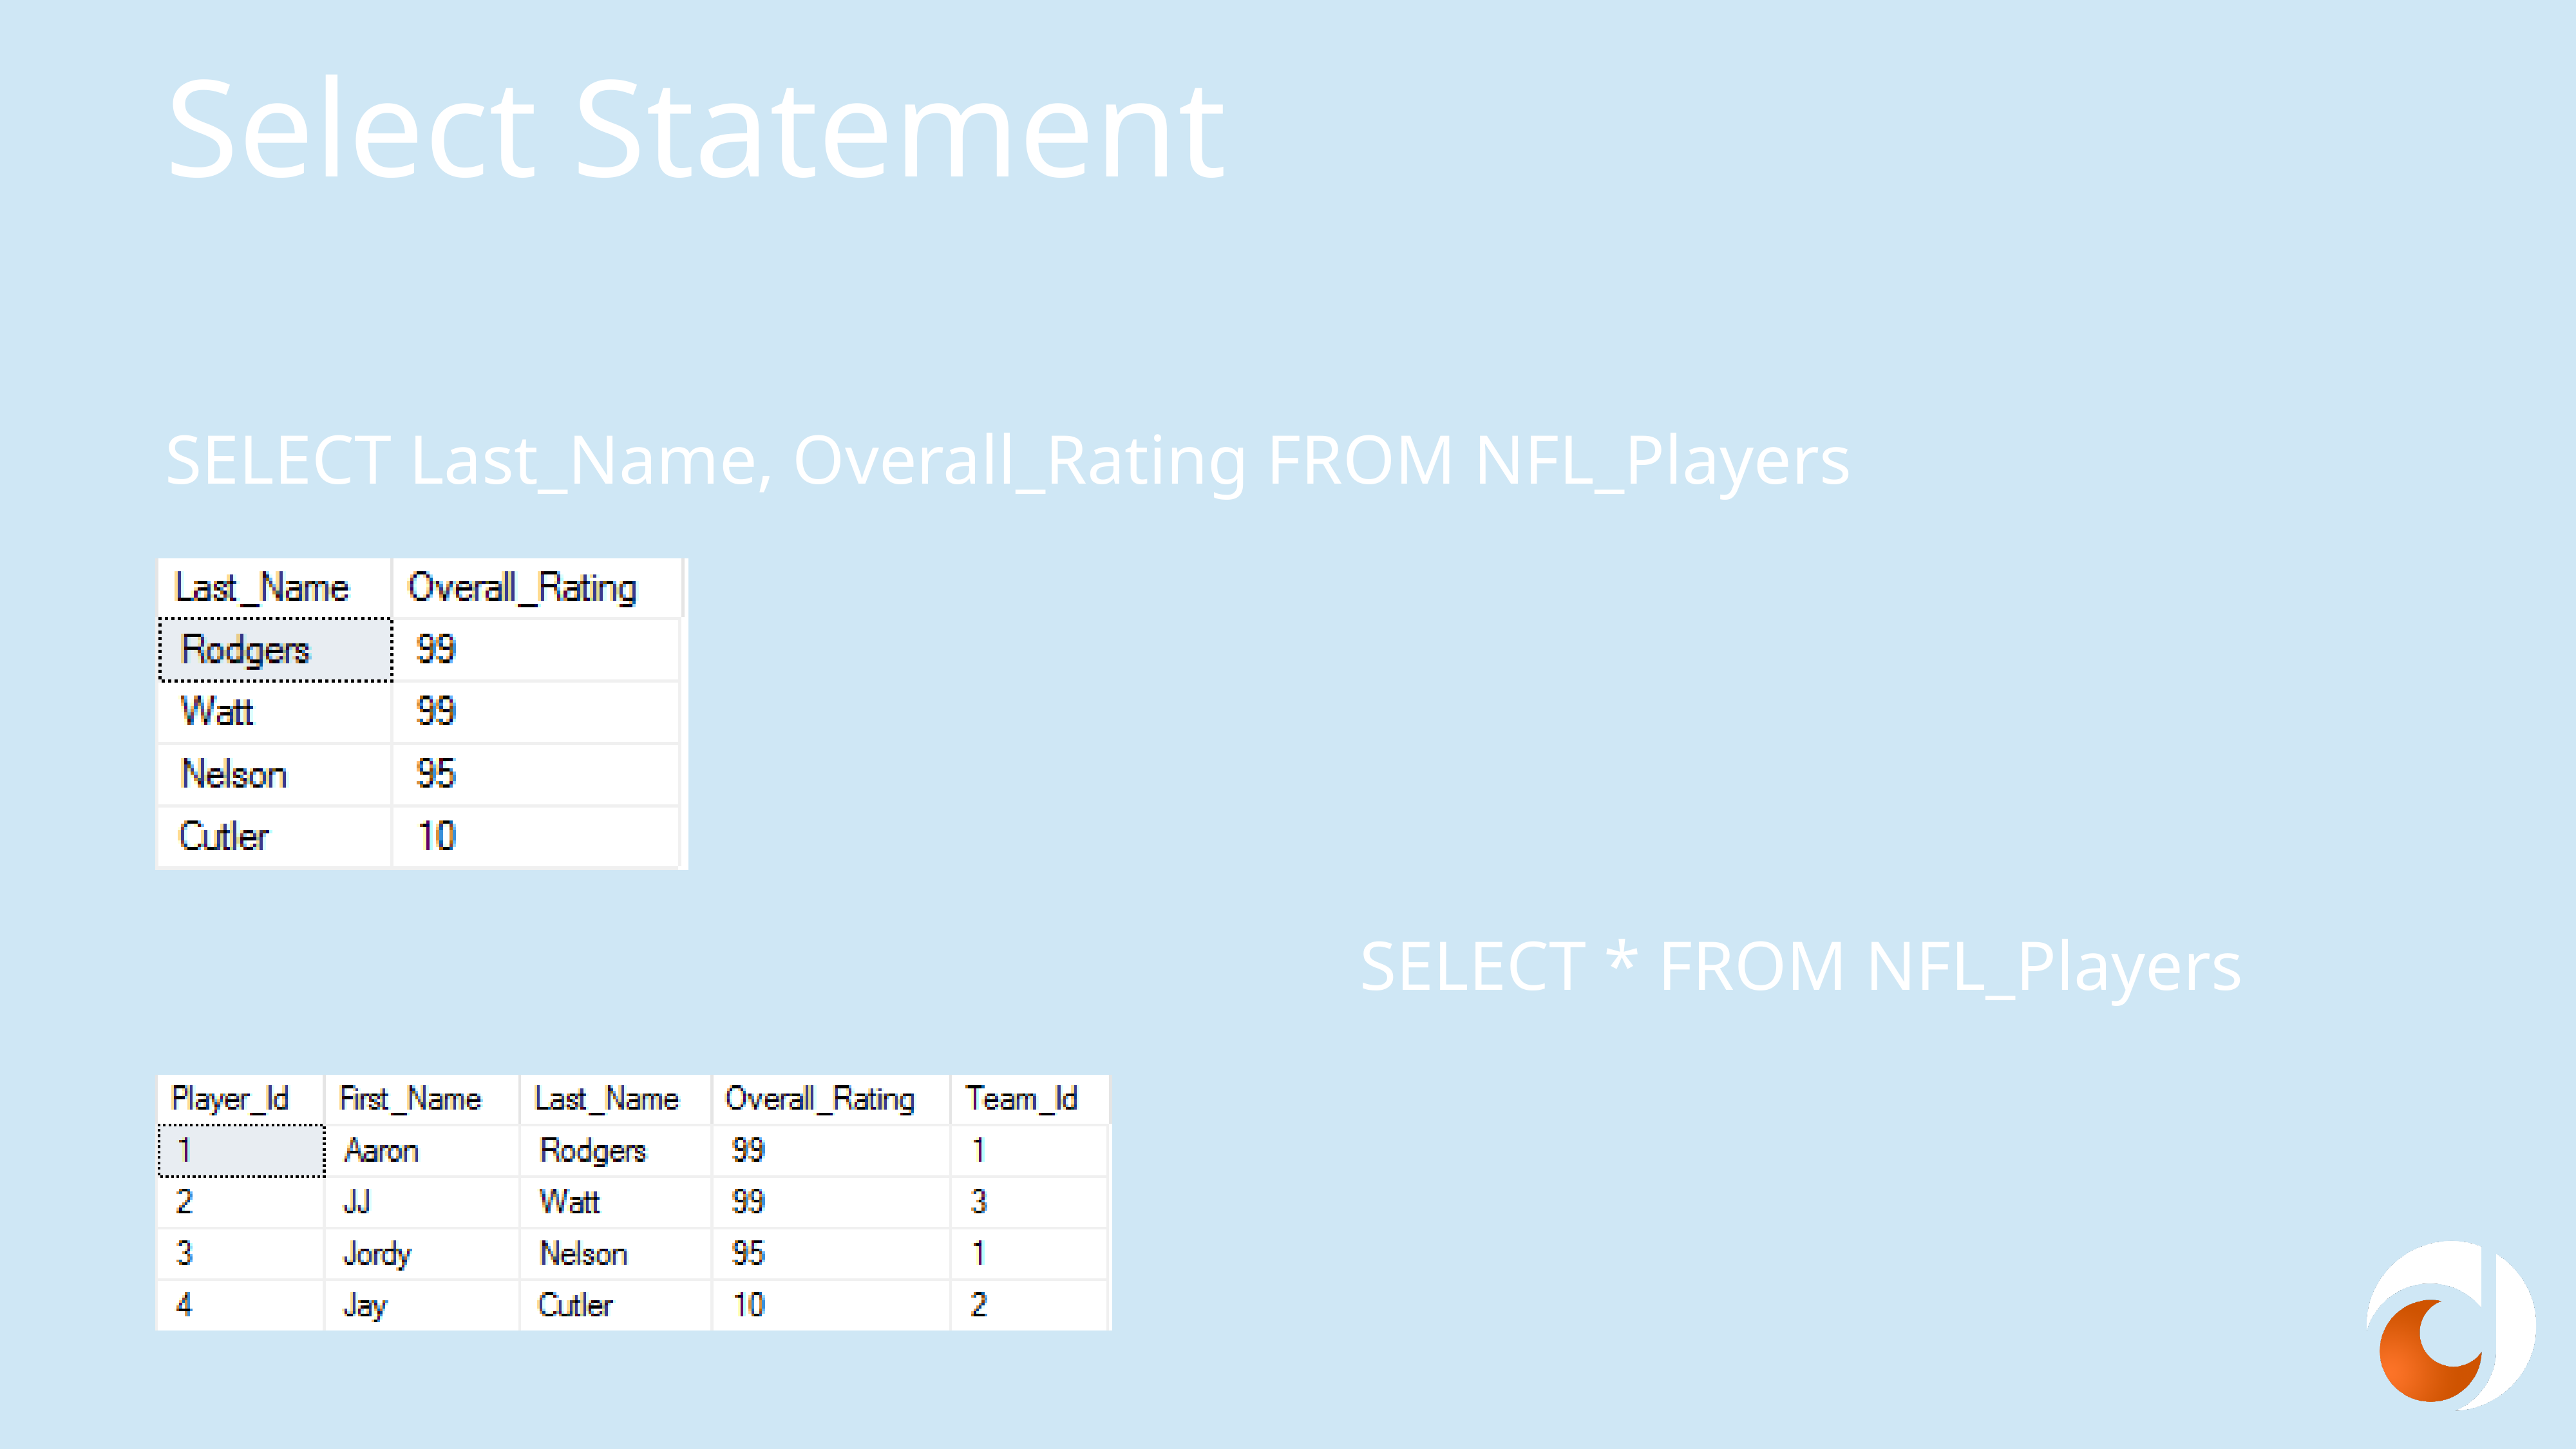

# Select Statement
SELECT Last_Name, Overall_Rating FROM NFL_Players
SELECT * FROM NFL_Players